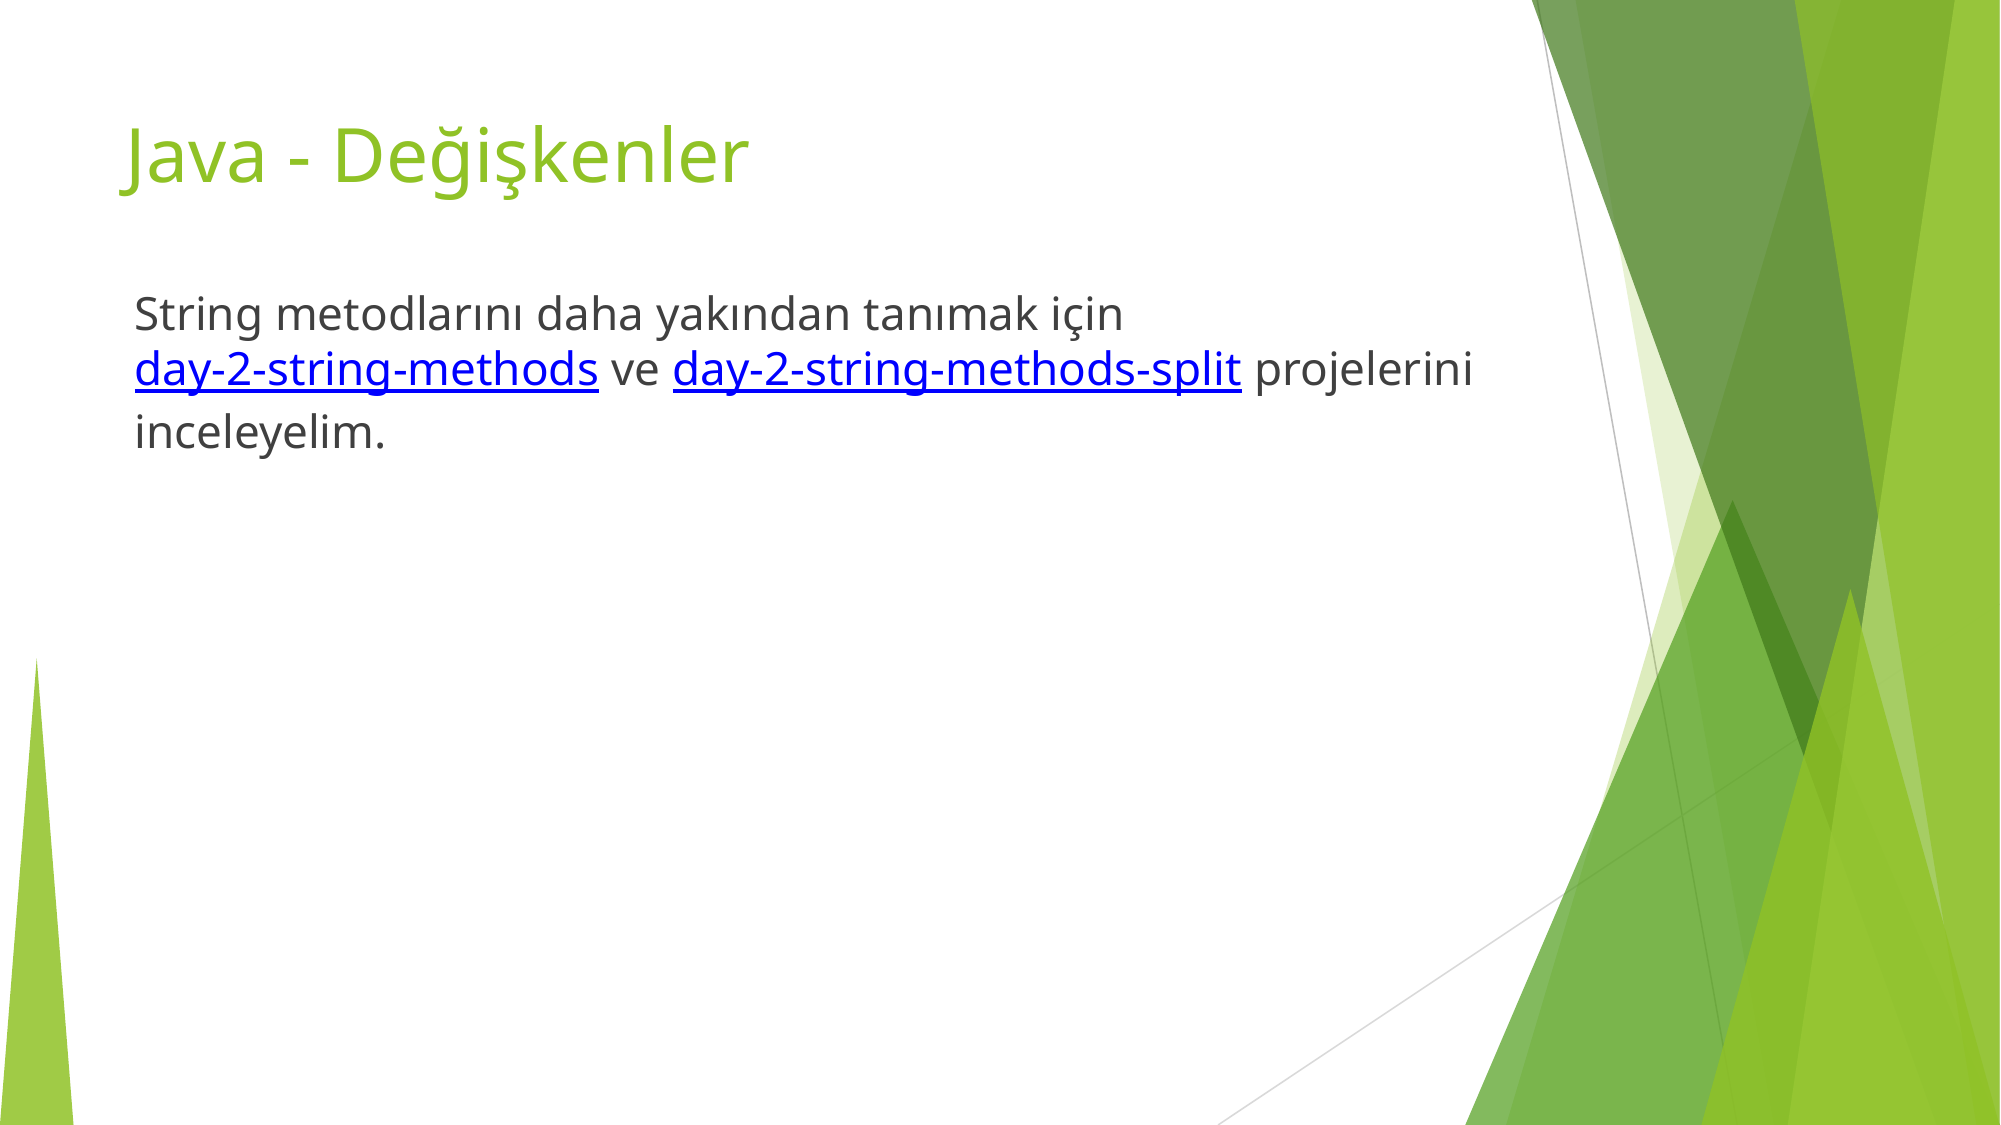

# Java - Değişkenler
String metodlarını daha yakından tanımak için day-2-string-methods ve day-2-string-methods-split projelerini inceleyelim.